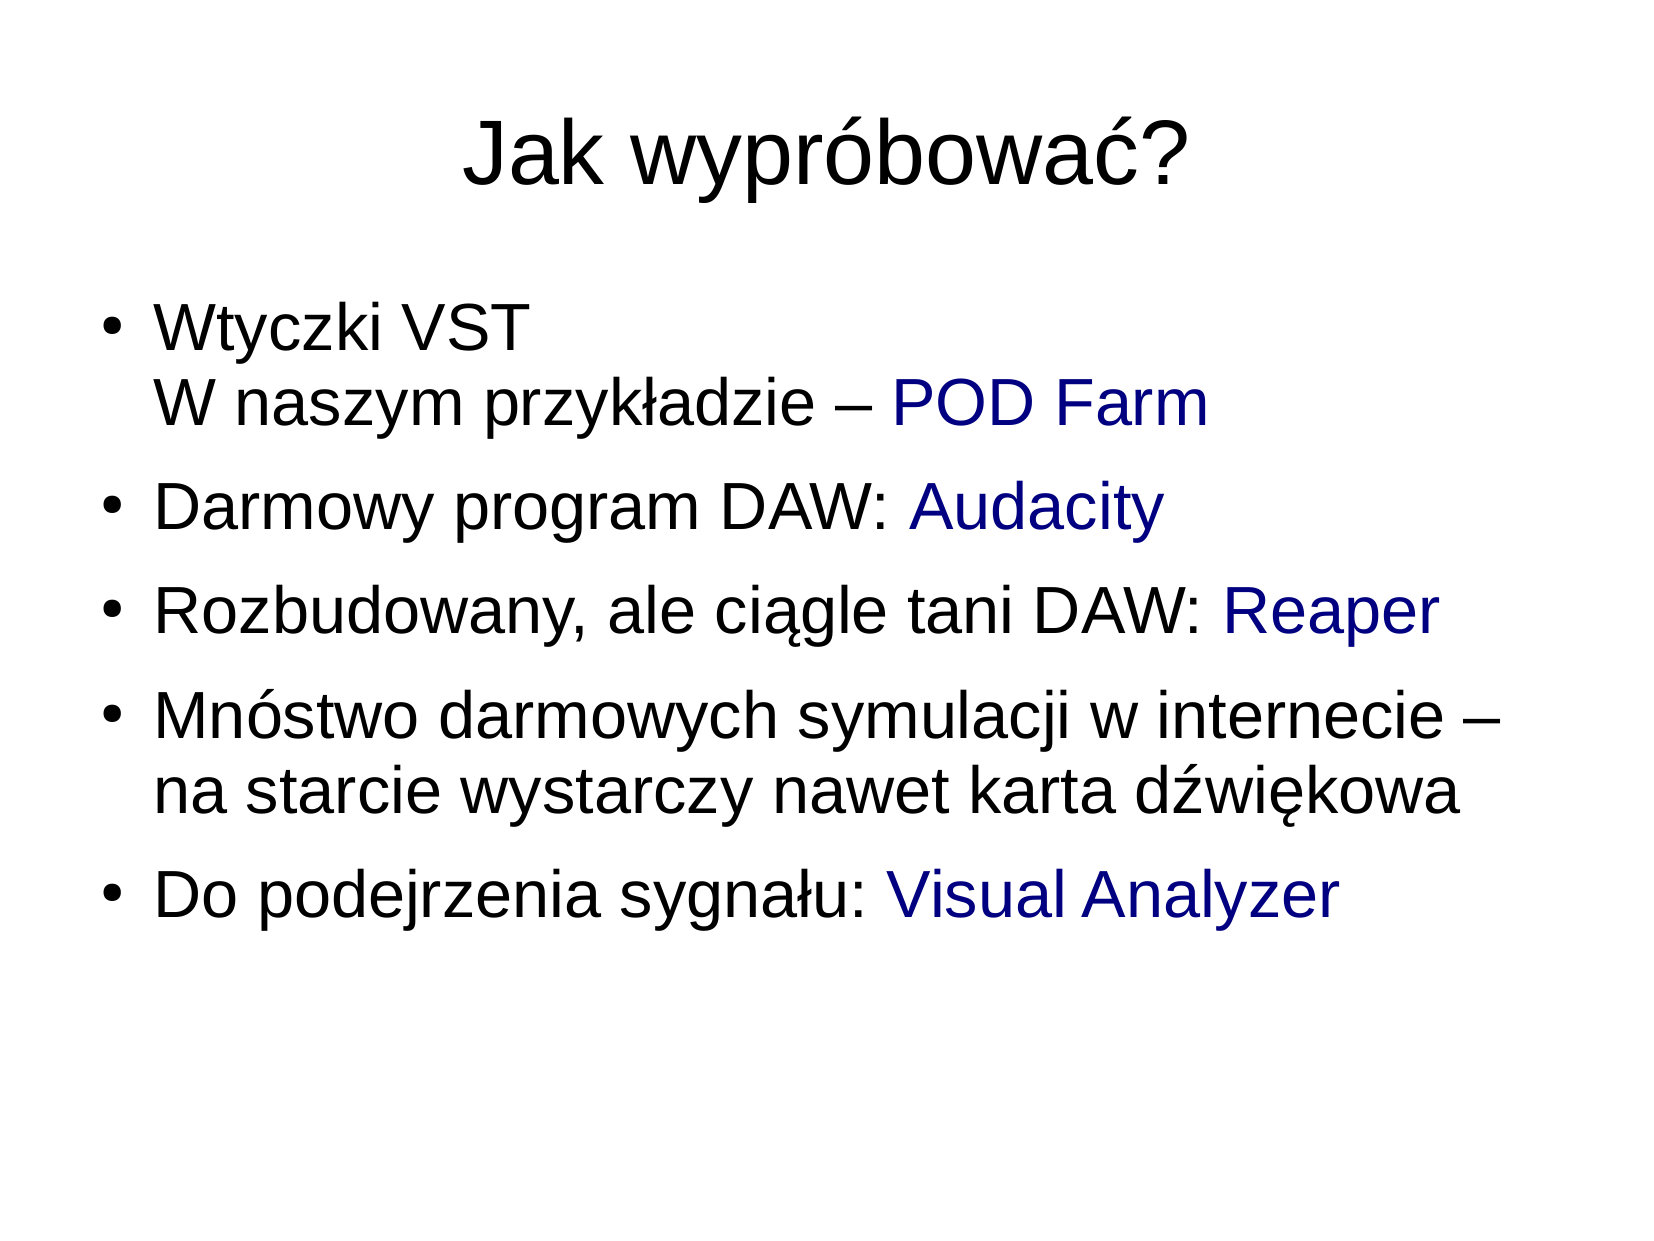

# Jak wypróbować?
Wtyczki VST
W naszym przykładzie – POD Farm
Darmowy program DAW: Audacity
Rozbudowany, ale ciągle tani DAW: Reaper
Mnóstwo darmowych symulacji w internecie – na starcie wystarczy nawet karta dźwiękowa
Do podejrzenia sygnału: Visual Analyzer